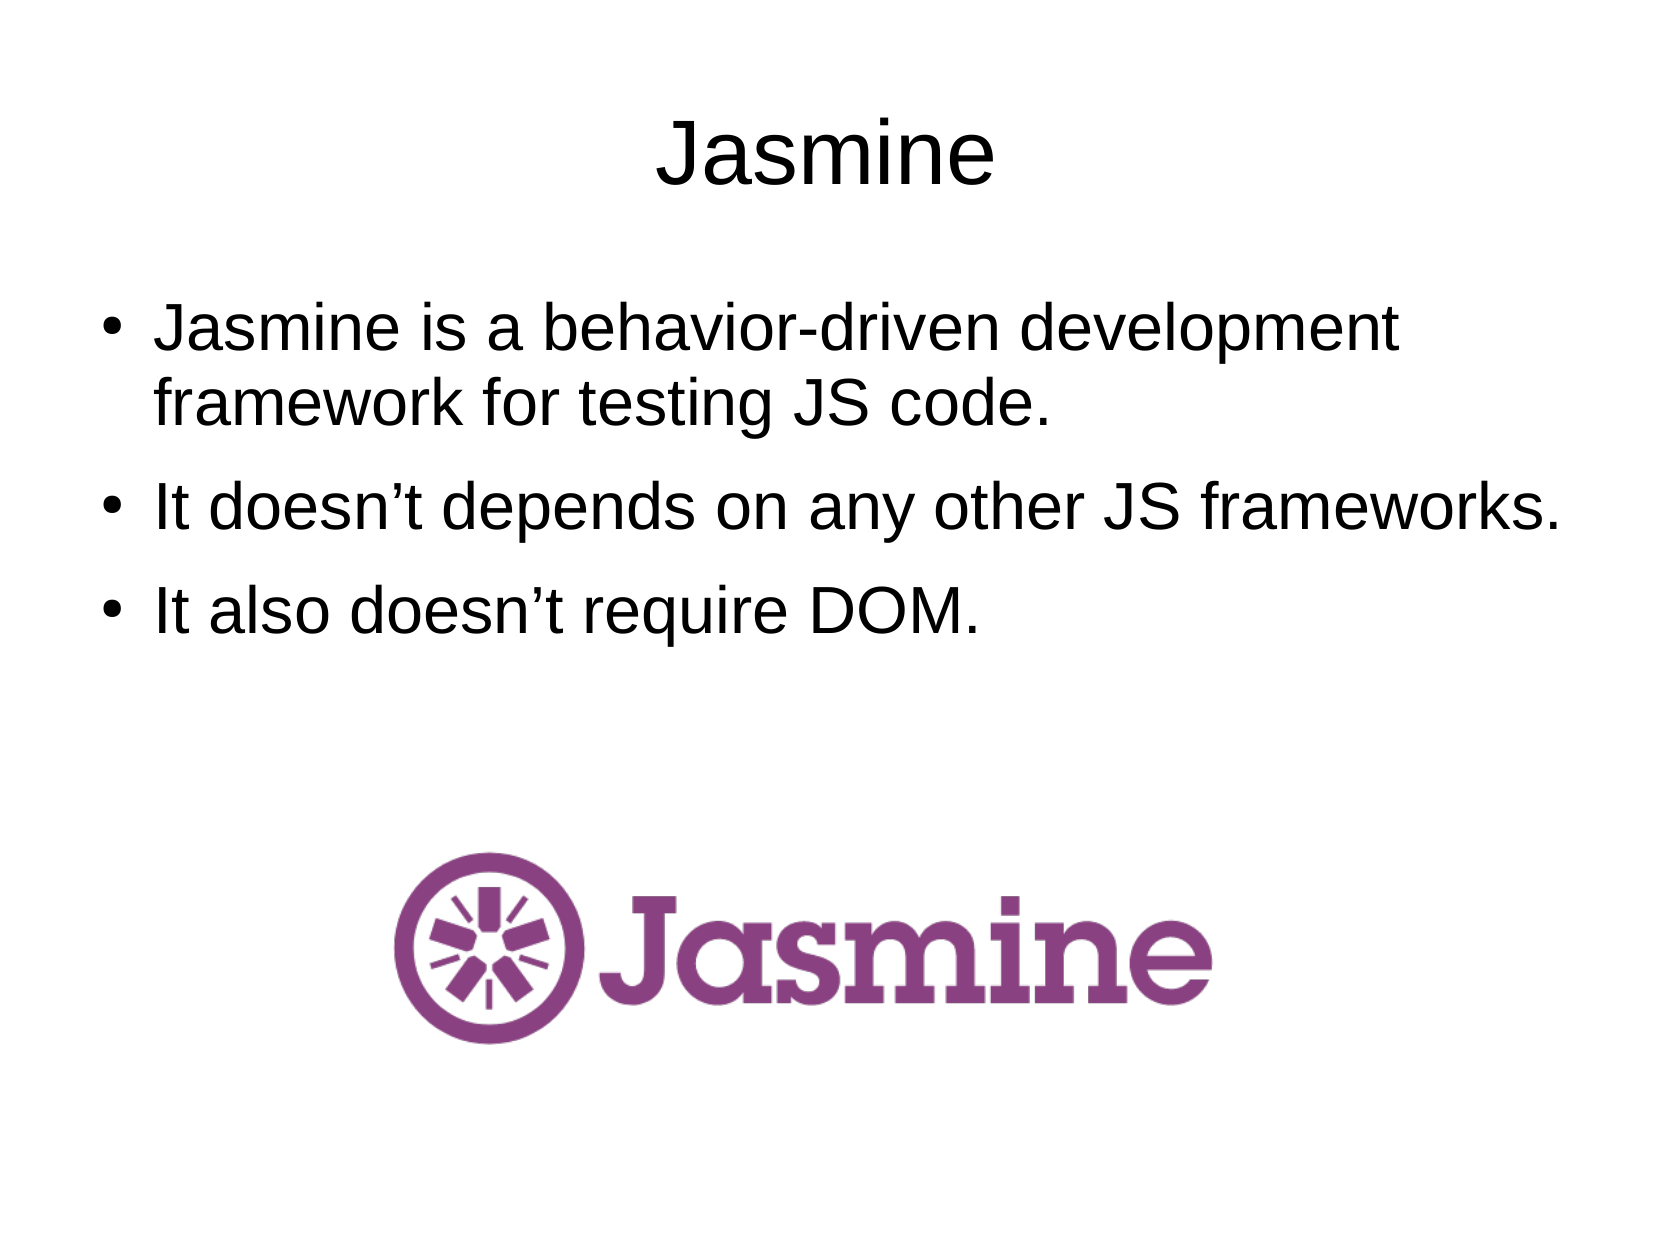

# Jasmine
Jasmine is a behavior-driven development framework for testing JS code.
It doesn’t depends on any other JS frameworks.
It also doesn’t require DOM.